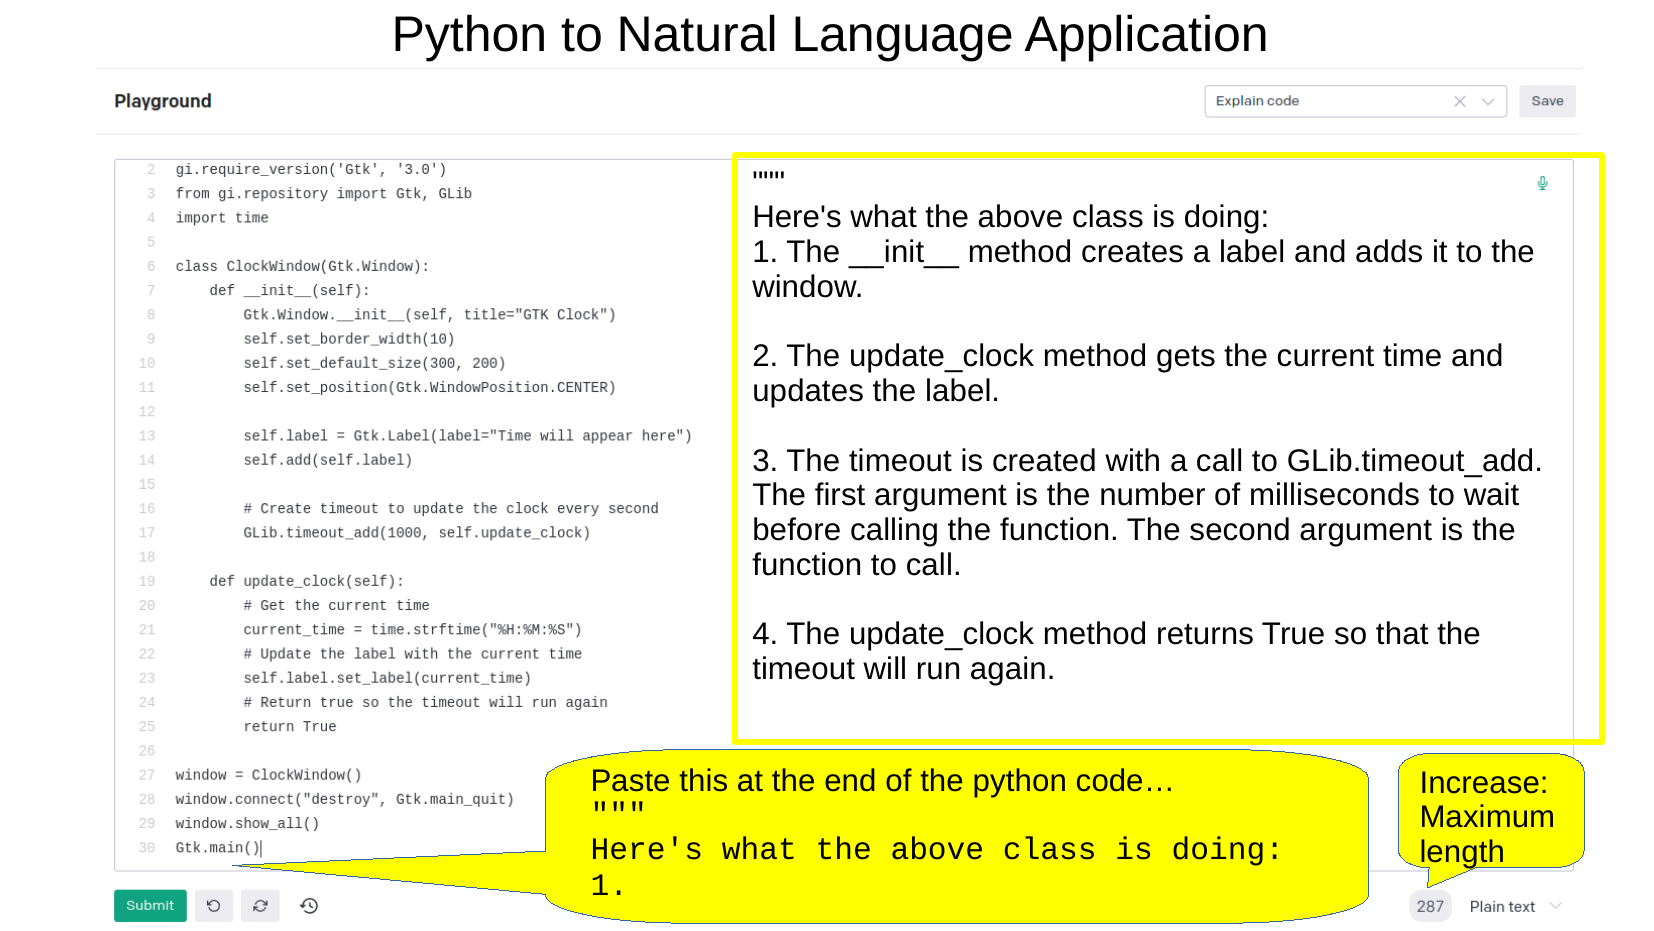

# Python to Natural Language Application
"""
Here's what the above class is doing:
1. The __init__ method creates a label and adds it to the window.
2. The update_clock method gets the current time and updates the label.
3. The timeout is created with a call to GLib.timeout_add. The first argument is the number of milliseconds to wait before calling the function. The second argument is the function to call.
4. The update_clock method returns True so that the timeout will run again.
Paste this at the end of the python code…
"""
Here's what the above class is doing:
1.
Increase:
Maximum length